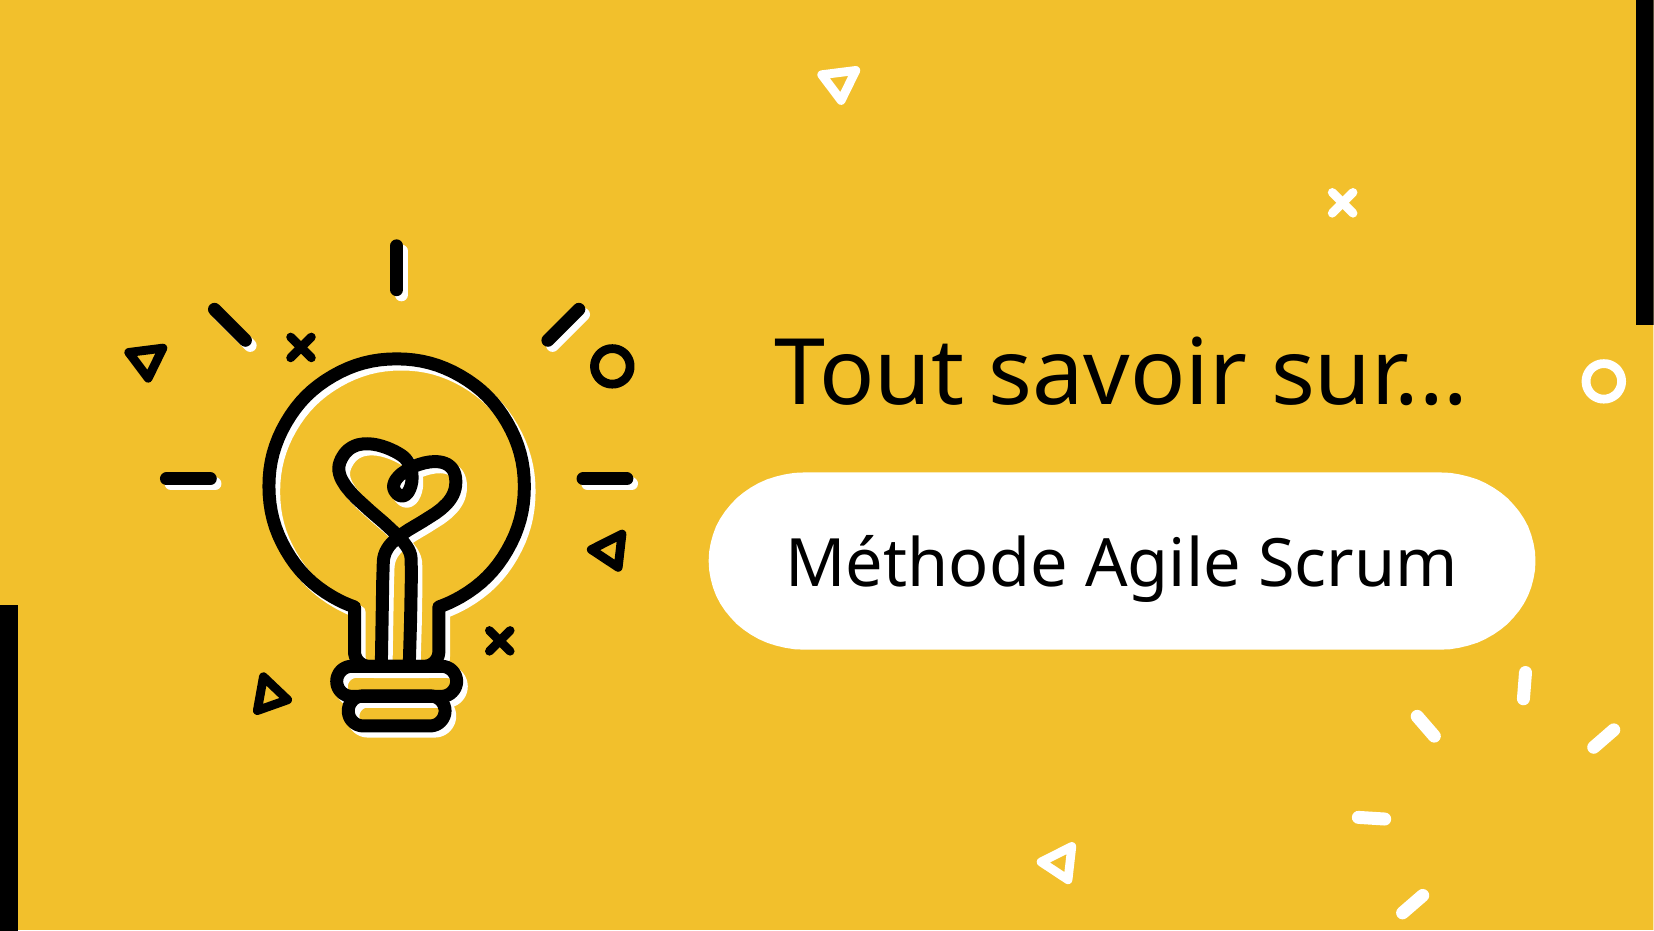

# Tout savoir sur...
Méthode Agile Scrum